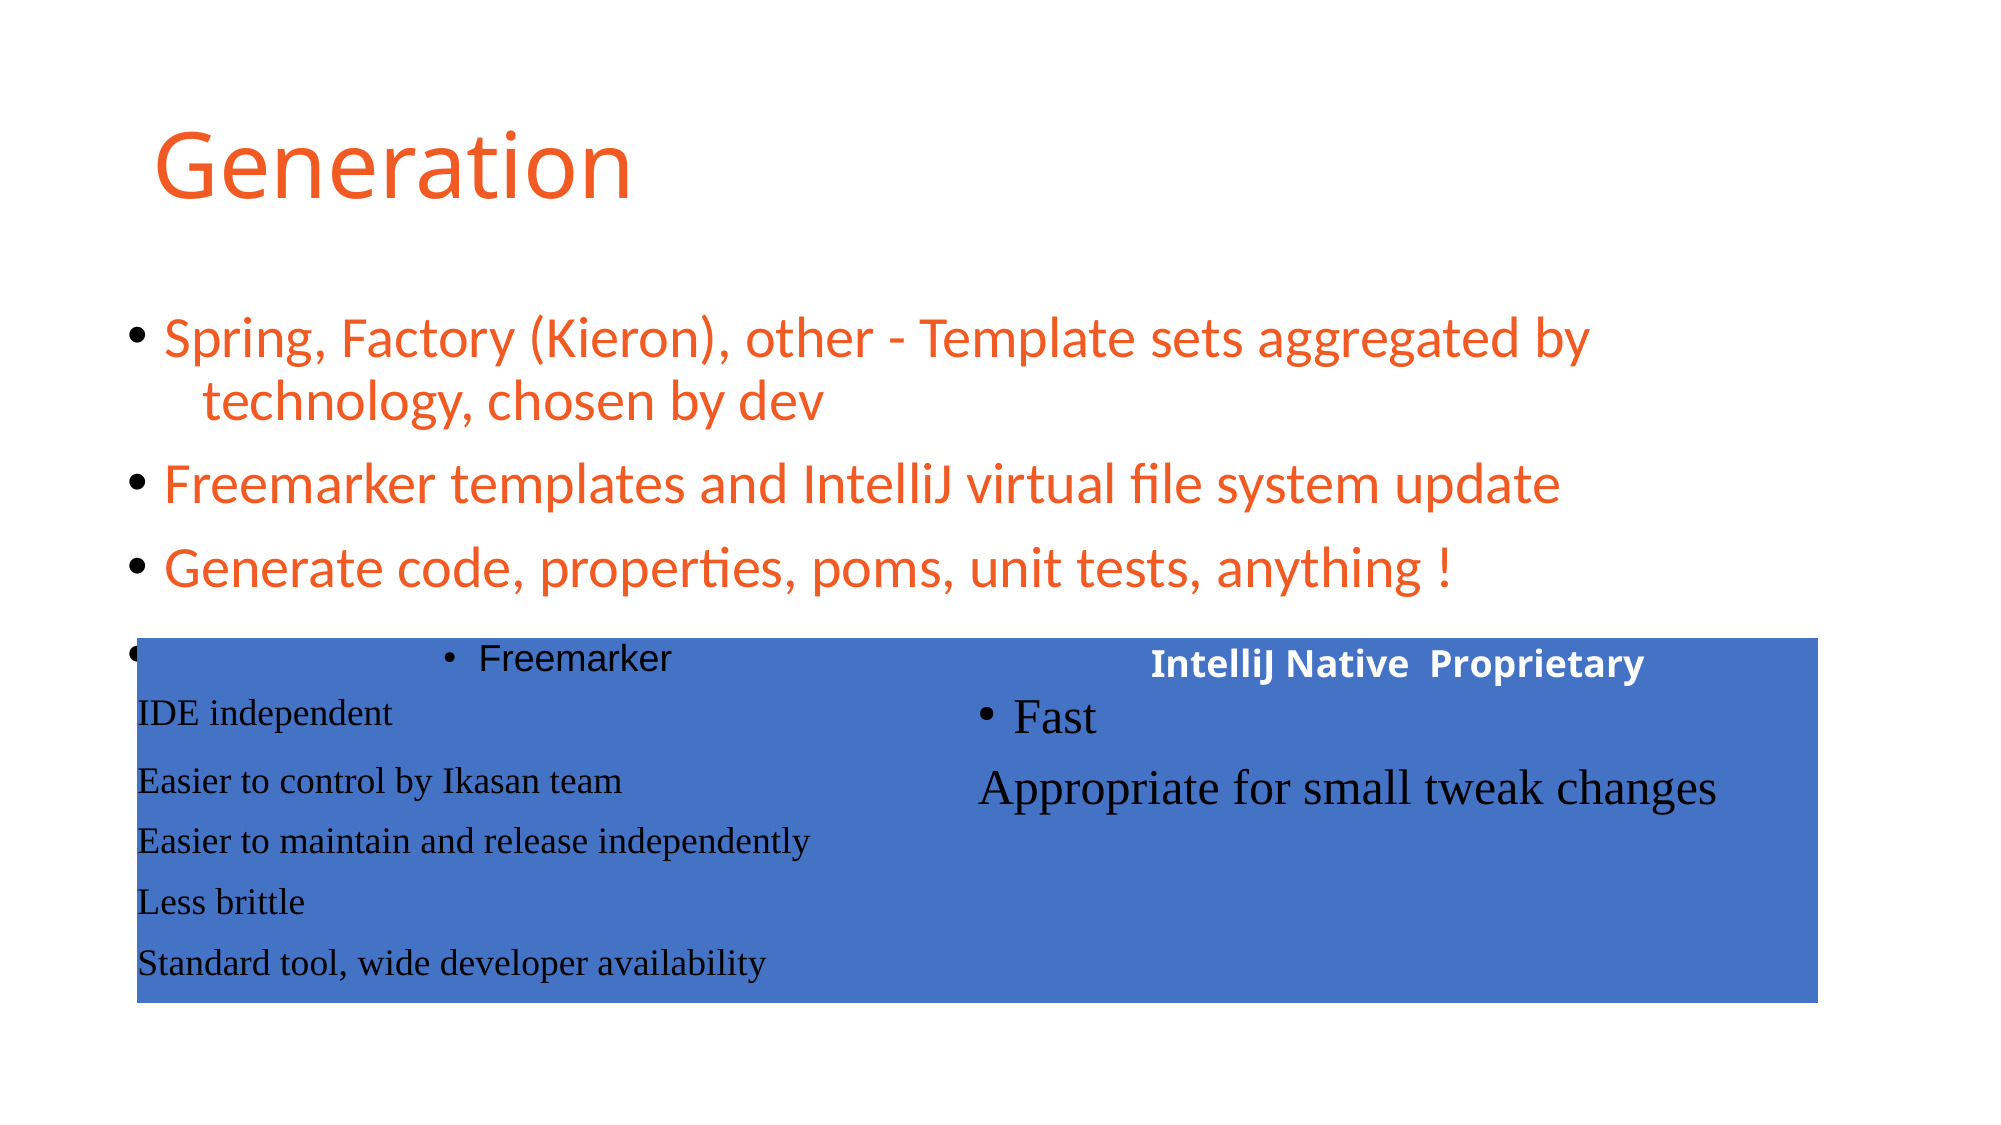

# Generation
Spring, Factory (Kieron), other - Template sets aggregated by technology, chosen by dev
Freemarker templates and IntelliJ virtual file system update
Generate code, properties, poms, unit tests, anything !
| Freemarker | IntelliJ Native Proprietary |
| --- | --- |
| IDE independent | Fast |
| Easier to control by Ikasan team | Appropriate for small tweak changes |
| Easier to maintain and release independently | |
| Less brittle | |
| Standard tool, wide developer availability | |